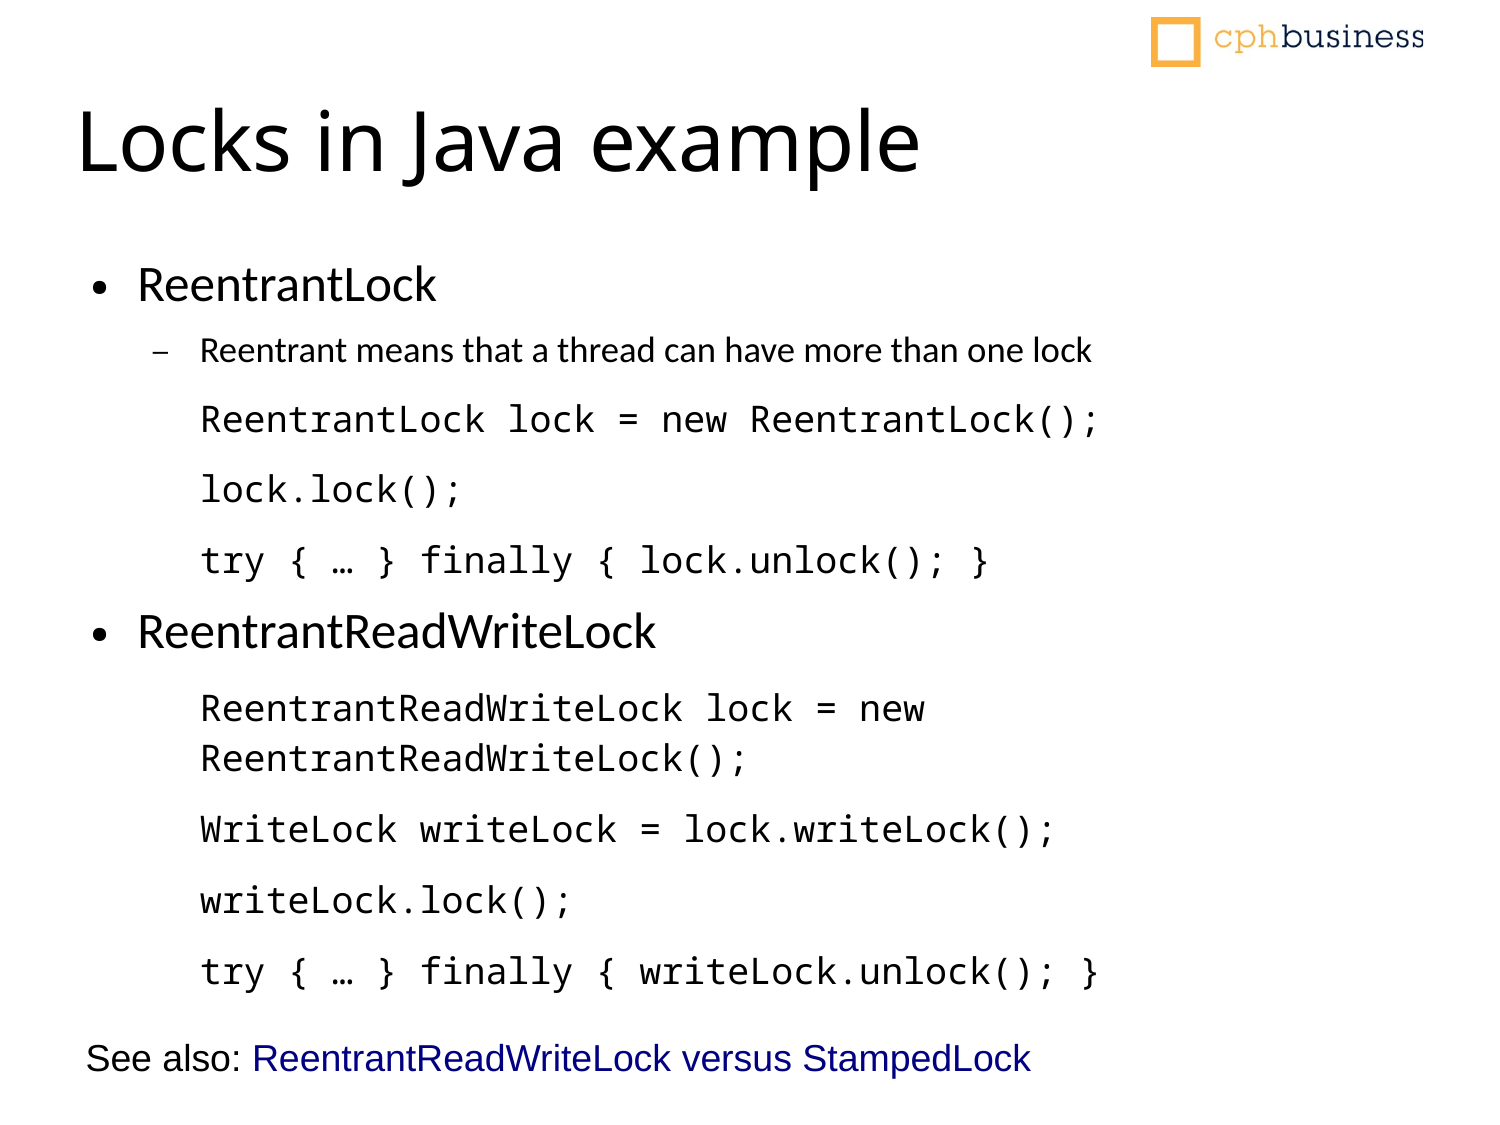

# Locks in Java example
ReentrantLock
Reentrant means that a thread can have more than one lock
ReentrantLock lock = new ReentrantLock();
lock.lock();
try { … } finally { lock.unlock(); }
ReentrantReadWriteLock
ReentrantReadWriteLock lock = new ReentrantReadWriteLock();
WriteLock writeLock = lock.writeLock();
writeLock.lock();
try { … } finally { writeLock.unlock(); }
See also: ReentrantReadWriteLock versus StampedLock